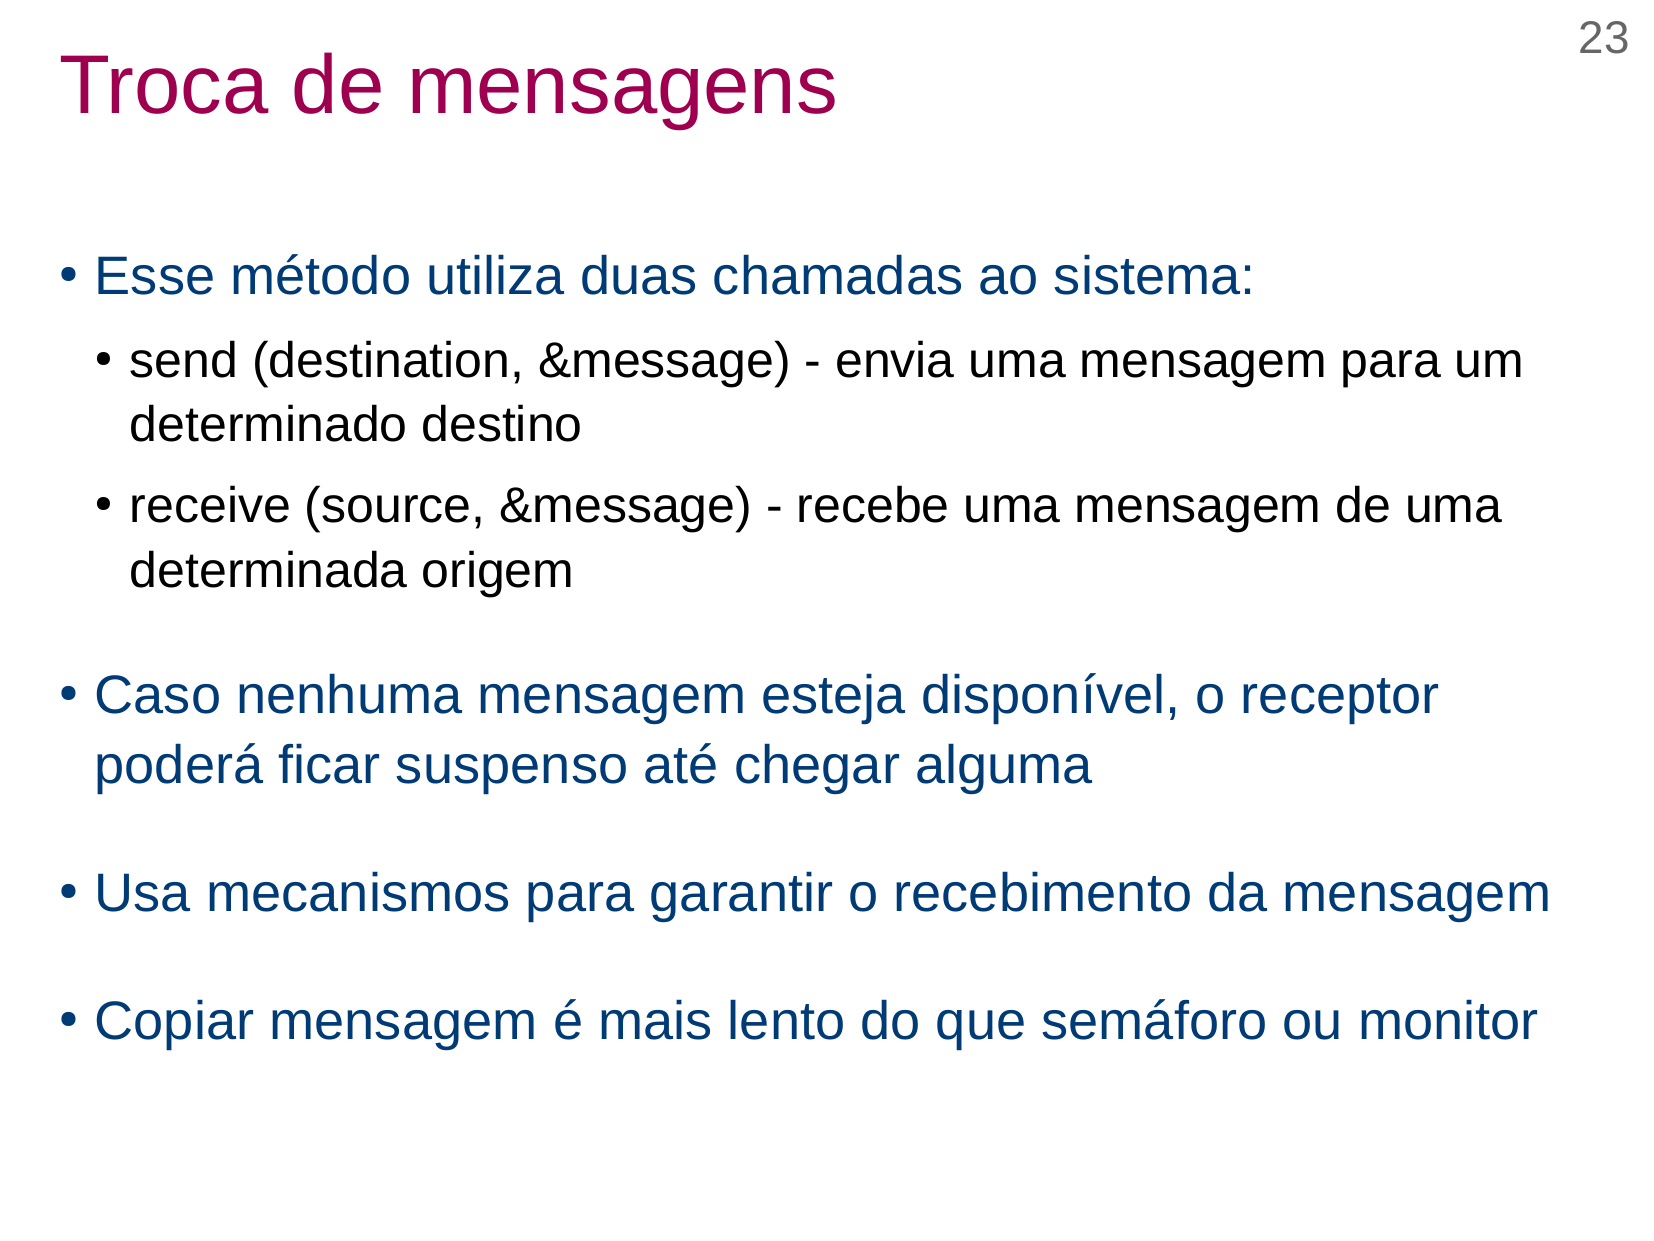

23
# Troca de mensagens
Esse método utiliza duas chamadas ao sistema:
send (destination, &message) - envia uma mensagem para um determinado destino
receive (source, &message) - recebe uma mensagem de uma determinada origem
Caso nenhuma mensagem esteja disponível, o receptor poderá ficar suspenso até chegar alguma
Usa mecanismos para garantir o recebimento da mensagem
Copiar mensagem é mais lento do que semáforo ou monitor